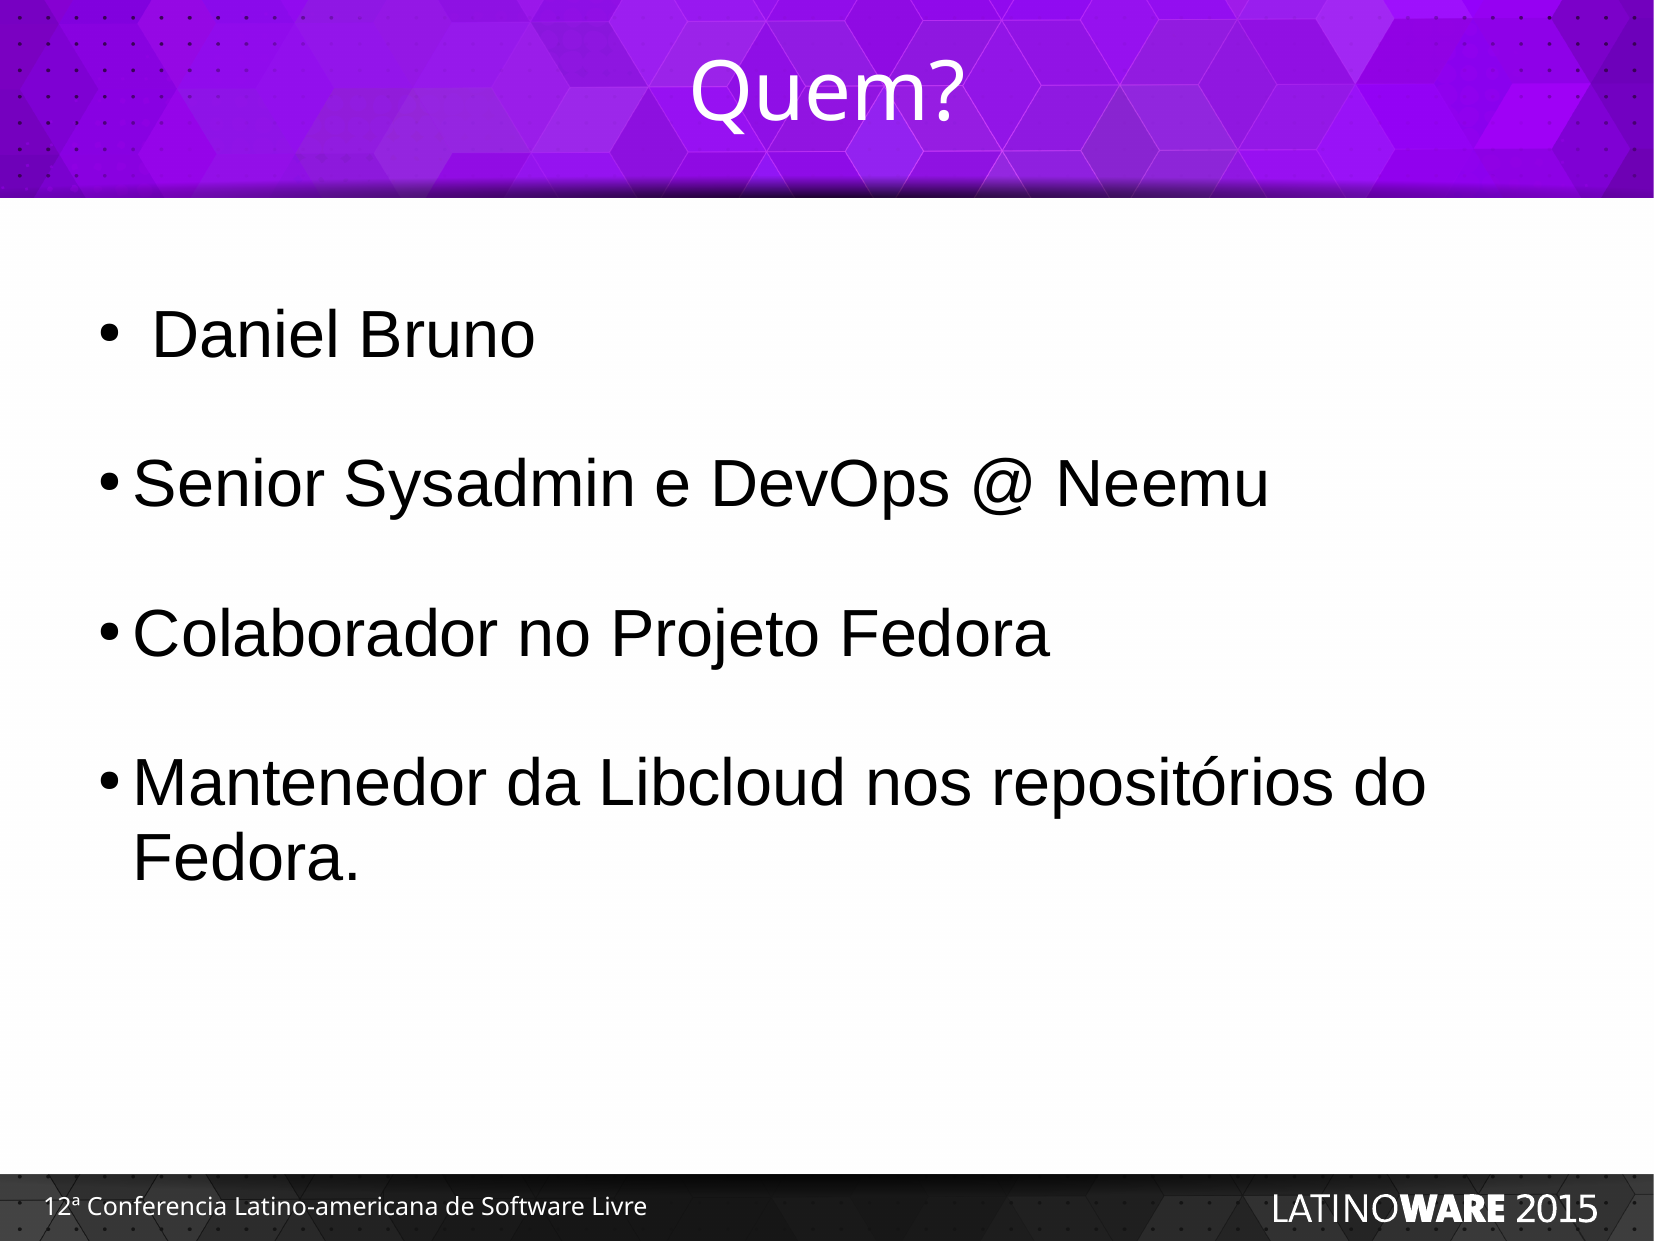

Quem?
 Daniel Bruno
Senior Sysadmin e DevOps @ Neemu
Colaborador no Projeto Fedora
Mantenedor da Libcloud nos repositórios do Fedora.
12ª Conferencia Latino-americana de Software Livre